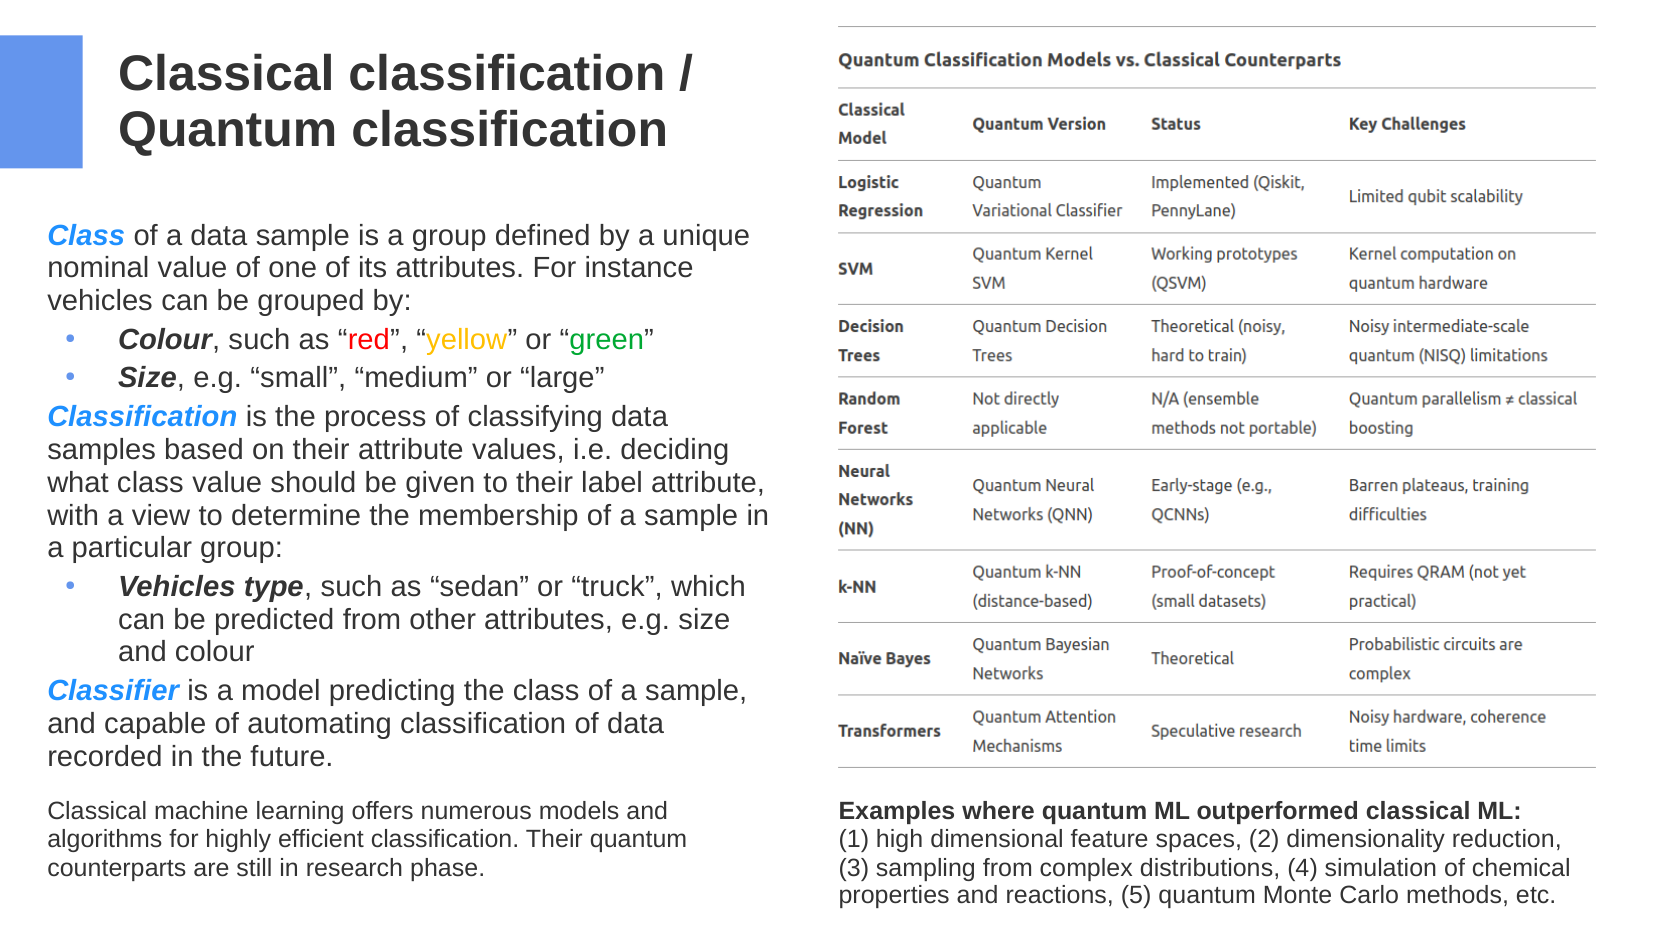

# Classical classification / Quantum classification
Class of a data sample is a group defined by a unique nominal value of one of its attributes. For instance vehicles can be grouped by:
Colour, such as “red”, “yellow” or “green”
Size, e.g. “small”, “medium” or “large”
Classification is the process of classifying data samples based on their attribute values, i.e. deciding what class value should be given to their label attribute, with a view to determine the membership of a sample in a particular group:
Vehicles type, such as “sedan” or “truck”, which can be predicted from other attributes, e.g. size and colour
Classifier is a model predicting the class of a sample, and capable of automating classification of data recorded in the future.
Classical machine learning offers numerous models and algorithms for highly efficient classification. Their quantum counterparts are still in research phase.
Examples where quantum ML outperformed classical ML:
(1) high dimensional feature spaces, (2) dimensionality reduction,
(3) sampling from complex distributions, (4) simulation of chemical properties and reactions, (5) quantum Monte Carlo methods, etc.
2